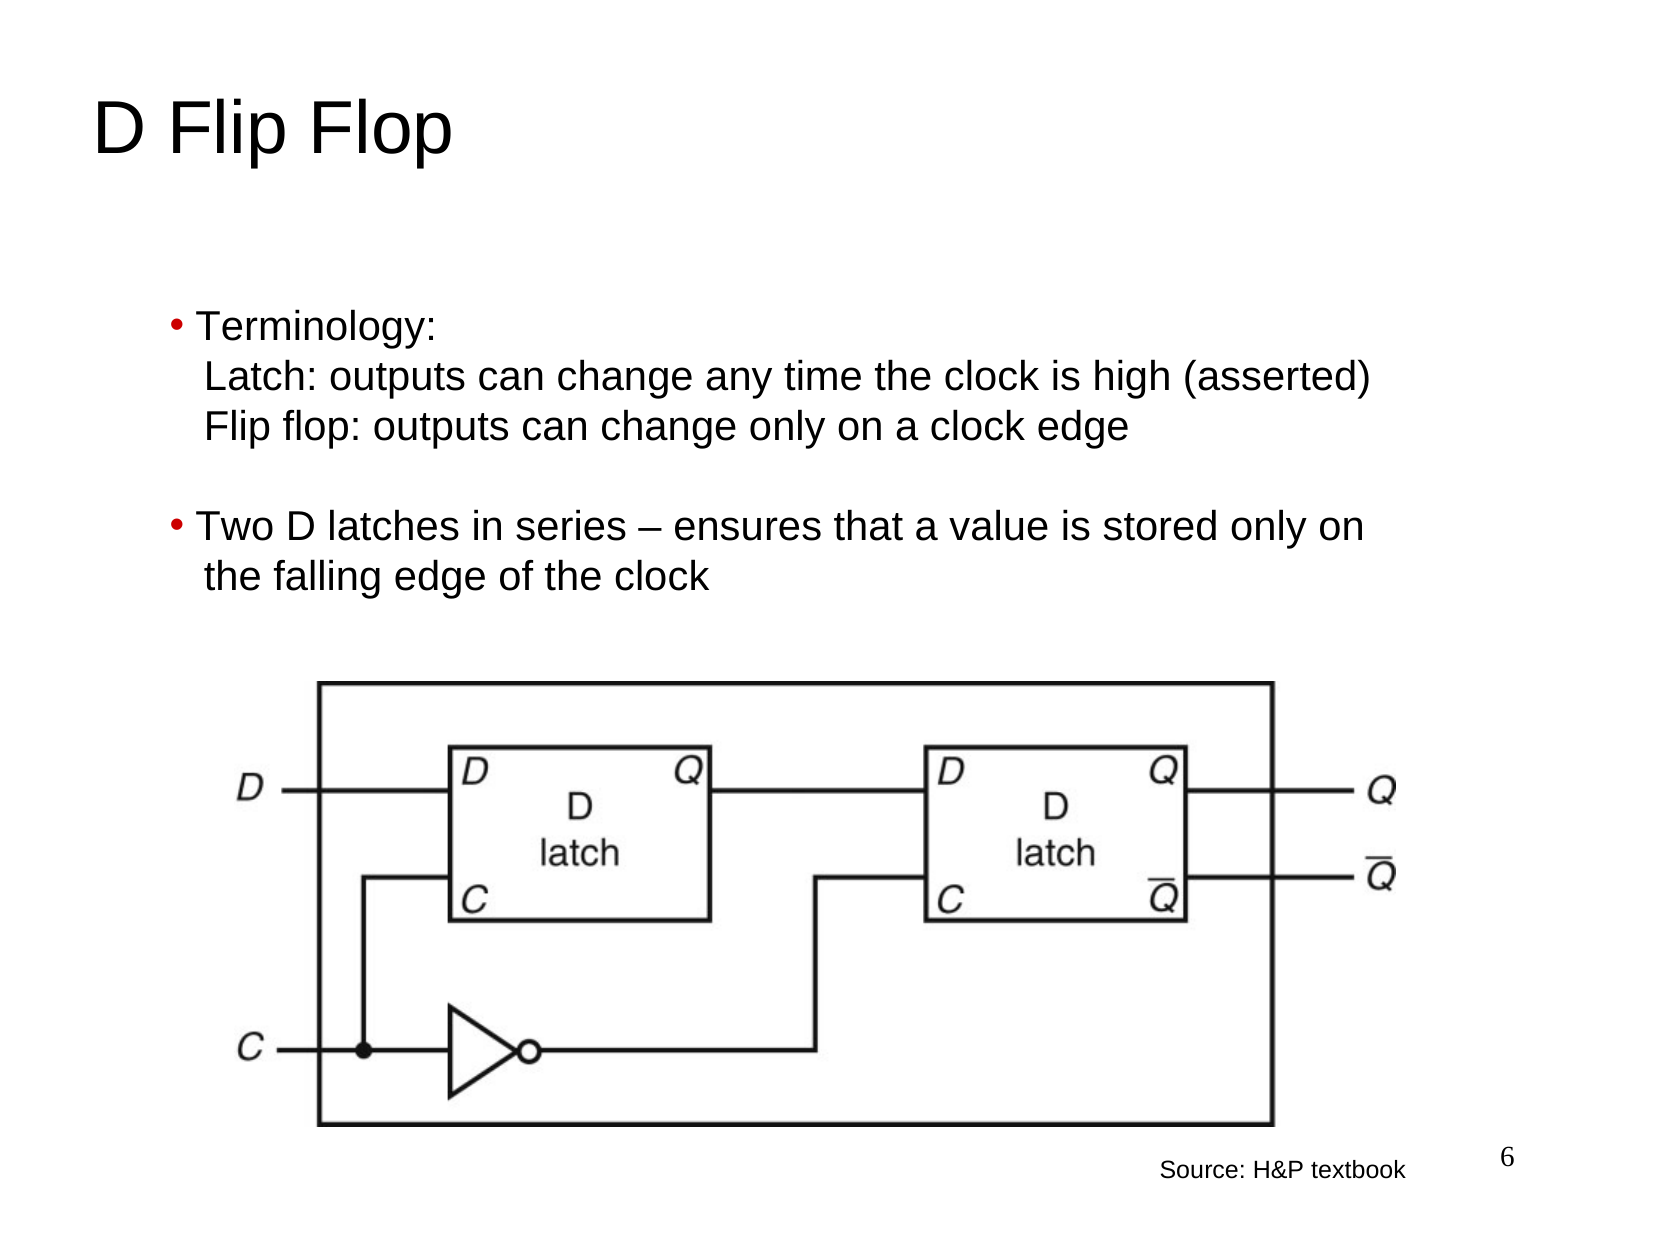

D Flip Flop
 Terminology:
 Latch: outputs can change any time the clock is high (asserted)
 Flip flop: outputs can change only on a clock edge
 Two D latches in series – ensures that a value is stored only on
 the falling edge of the clock
Source: H&P textbook